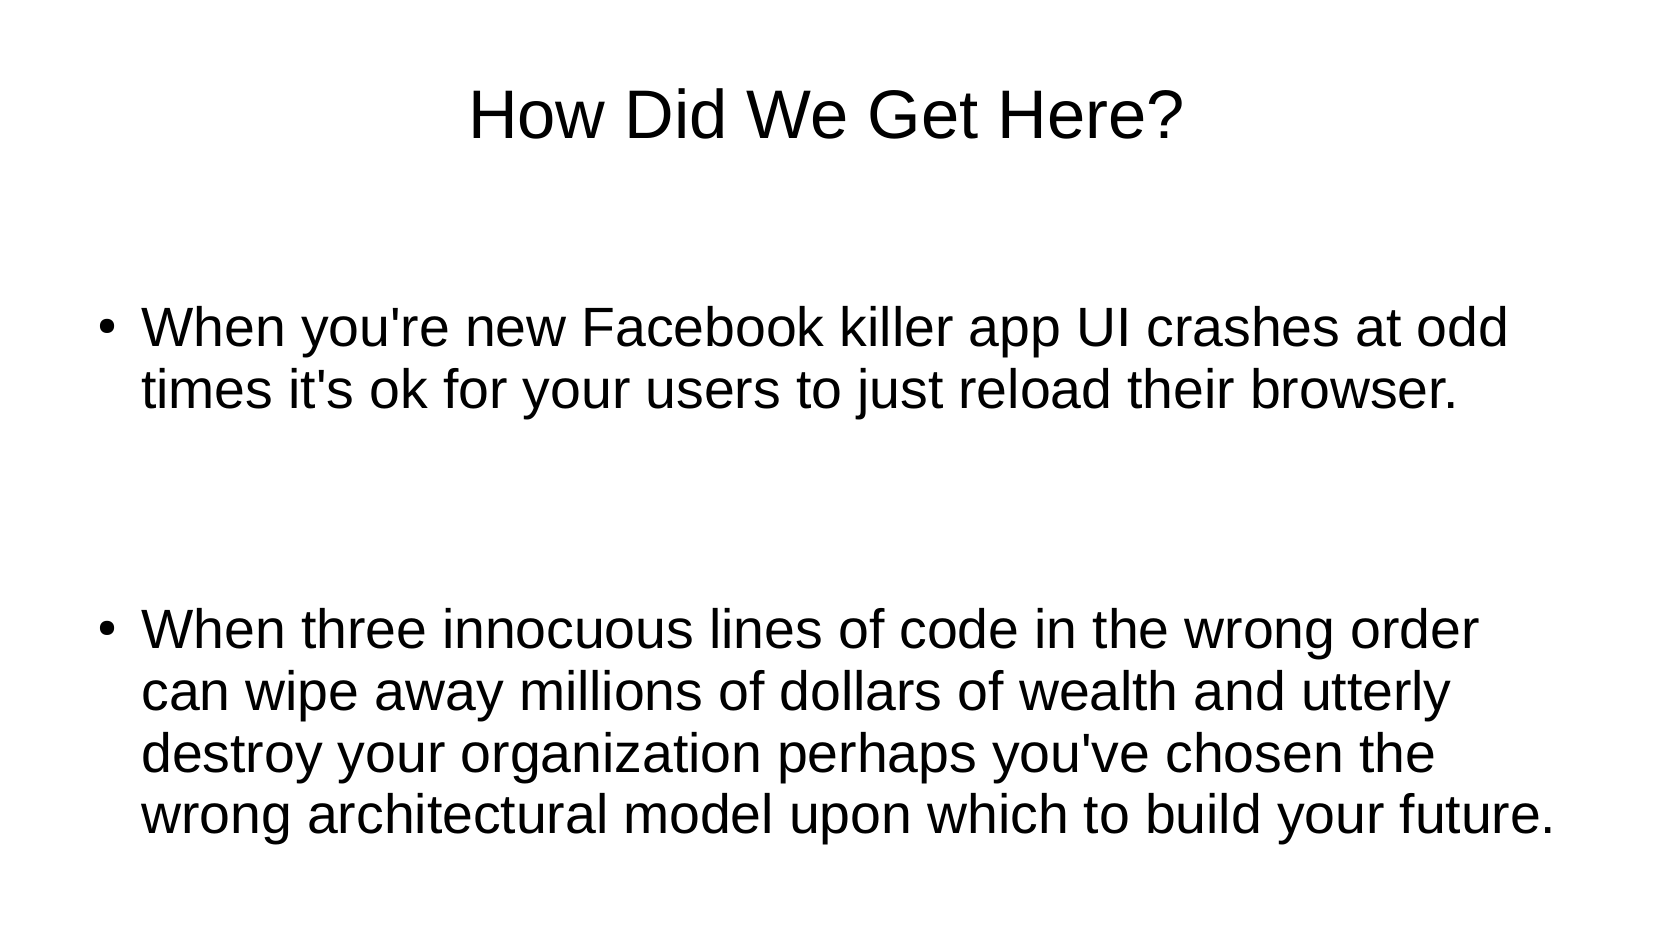

# How Did We Get Here?
When you're new Facebook killer app UI crashes at odd times it's ok for your users to just reload their browser.
When three innocuous lines of code in the wrong order can wipe away millions of dollars of wealth and utterly destroy your organization perhaps you've chosen the wrong architectural model upon which to build your future.